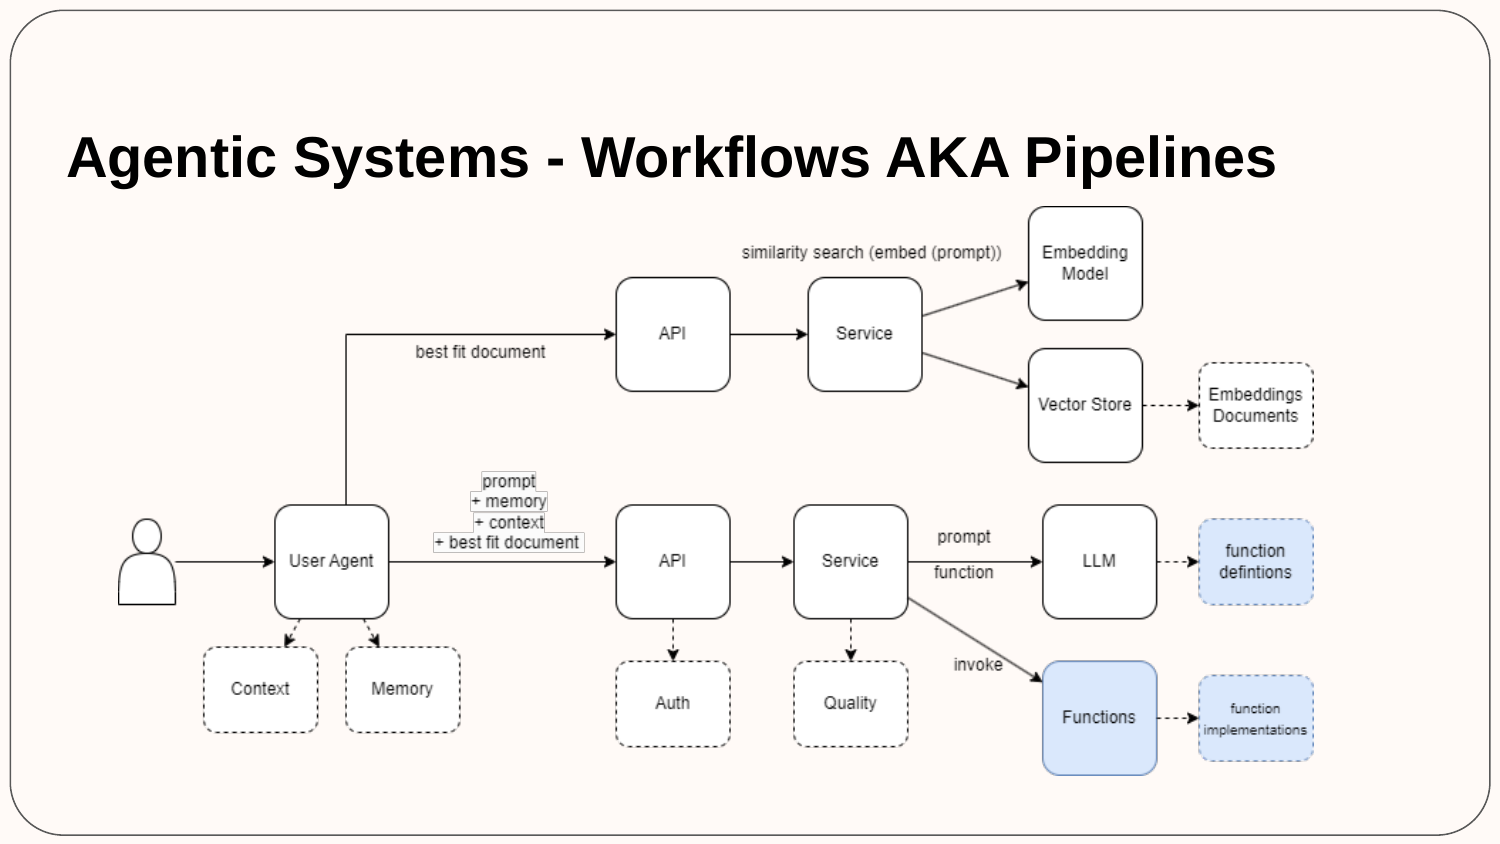

# Agentic Systems - Workflows AKA Pipelines